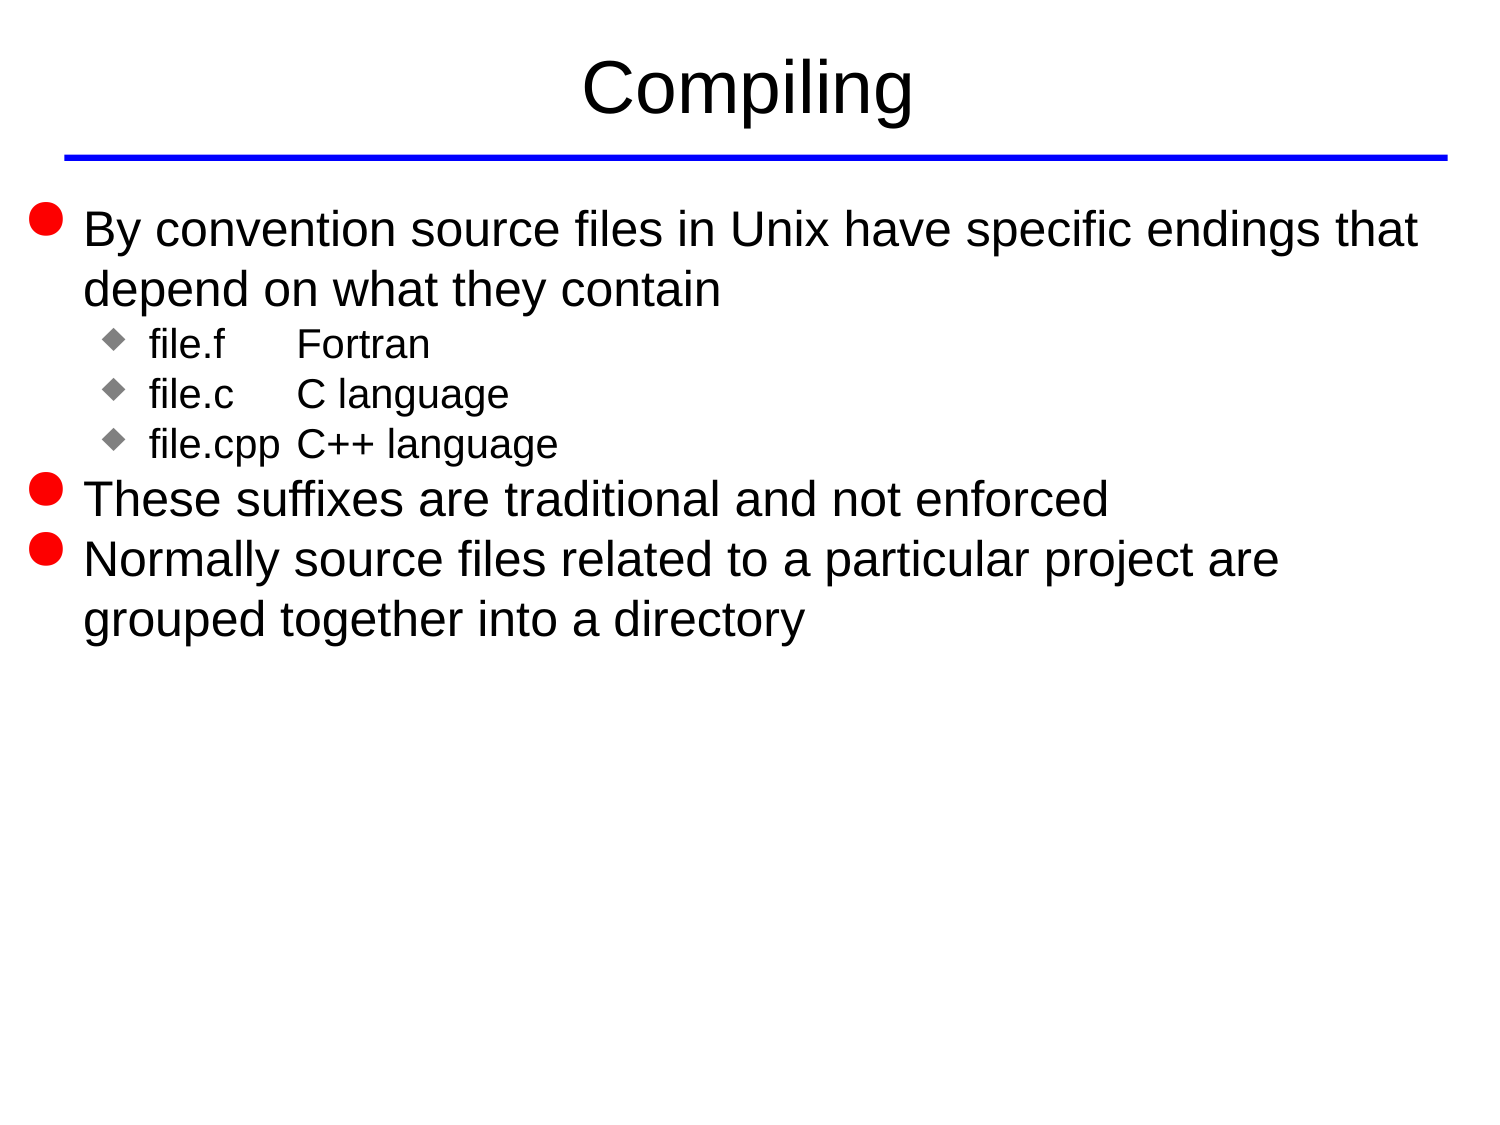

# Compiling
By convention source files in Unix have specific endings that depend on what they contain
file.f	Fortran
file.c	C language
file.cpp	C++ language
These suffixes are traditional and not enforced
Normally source files related to a particular project are grouped together into a directory